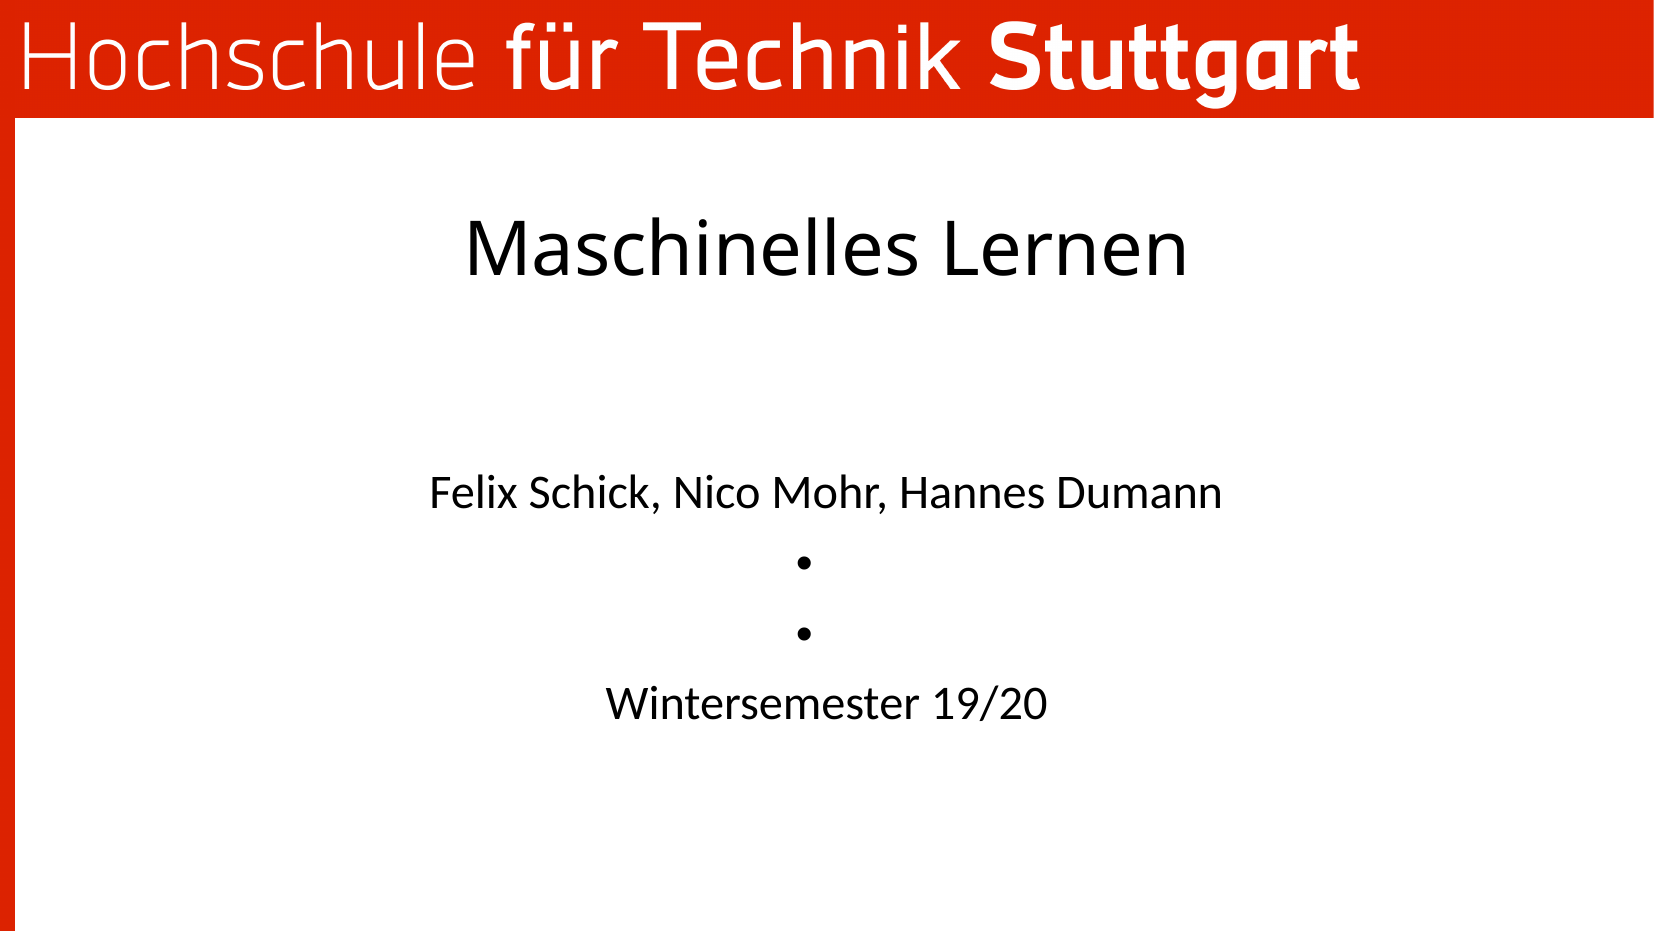

# Maschinelles Lernen
Felix Schick, Nico Mohr, Hannes Dumann
Wintersemester 19/20